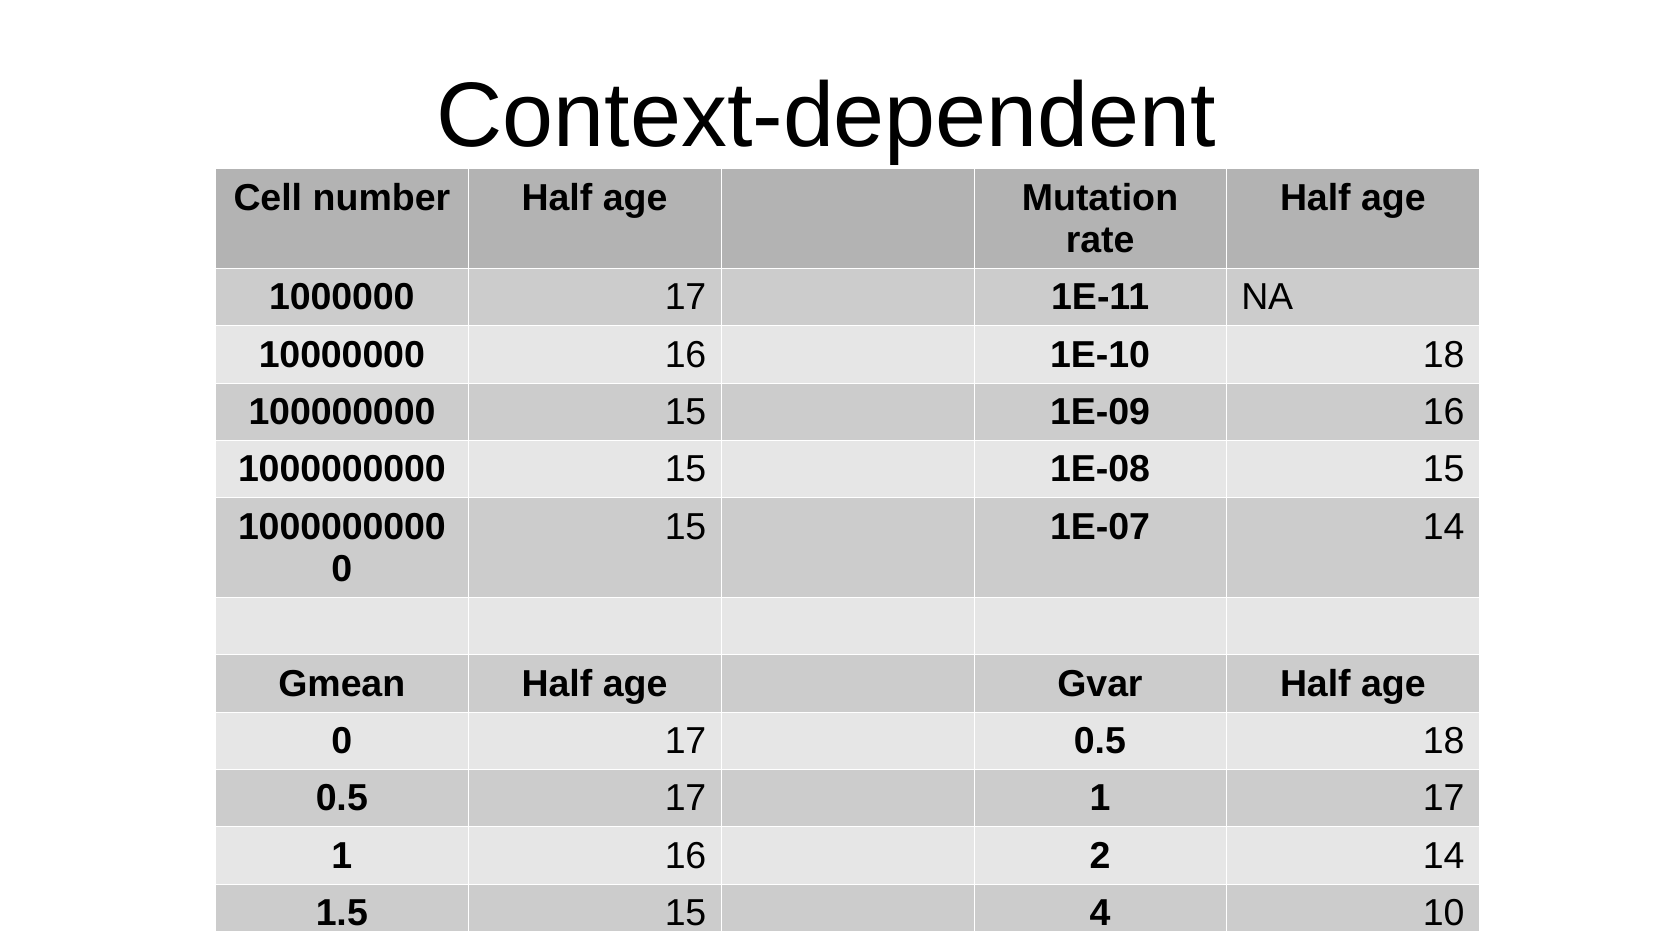

# Context-dependent
| Cell number | Half age | | Mutation rate | Half age |
| --- | --- | --- | --- | --- |
| 1000000 | 17 | | 1E-11 | NA |
| 10000000 | 16 | | 1E-10 | 18 |
| 100000000 | 15 | | 1E-09 | 16 |
| 1000000000 | 15 | | 1E-08 | 15 |
| 10000000000 | 15 | | 1E-07 | 14 |
| | | | | |
| Gmean | Half age | | Gvar | Half age |
| 0 | 17 | | 0.5 | 18 |
| 0.5 | 17 | | 1 | 17 |
| 1 | 16 | | 2 | 14 |
| 1.5 | 15 | | 4 | 10 |
| 2 | 14 | | | |